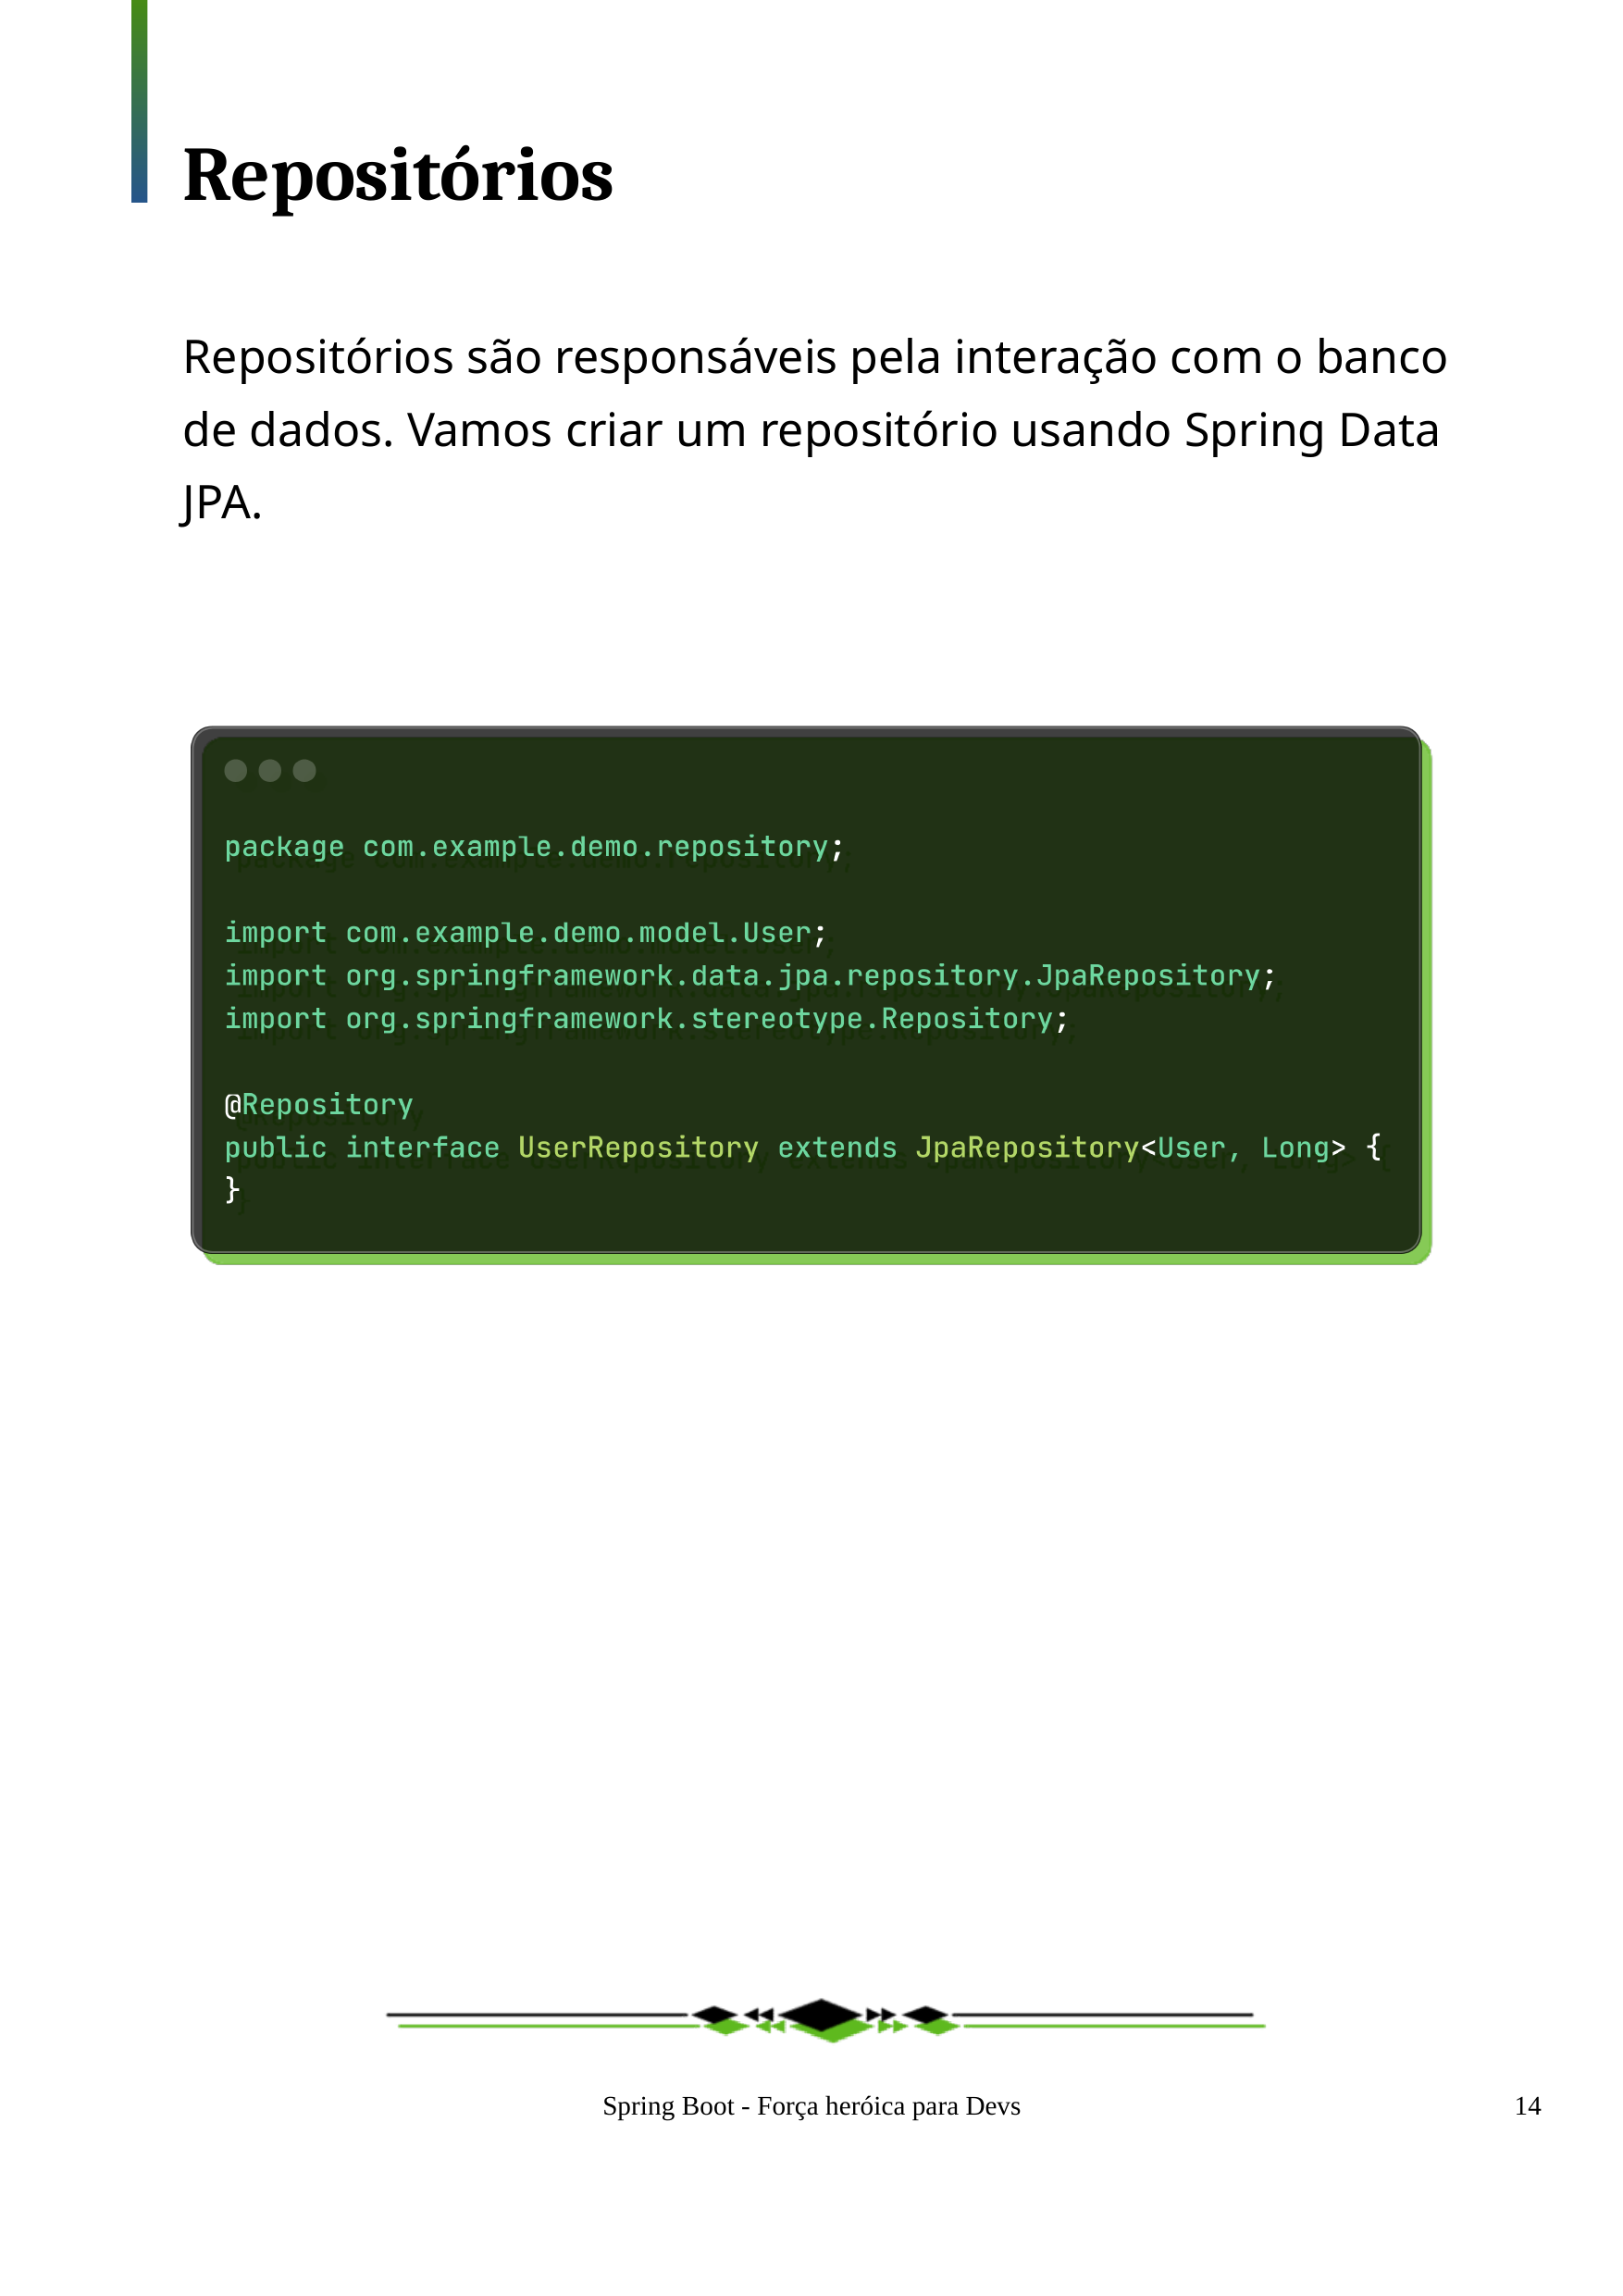

Repositórios
Repositórios são responsáveis pela interação com o banco de dados. Vamos criar um repositório usando Spring Data JPA.
Spring Boot - Força heróica para Devs
14